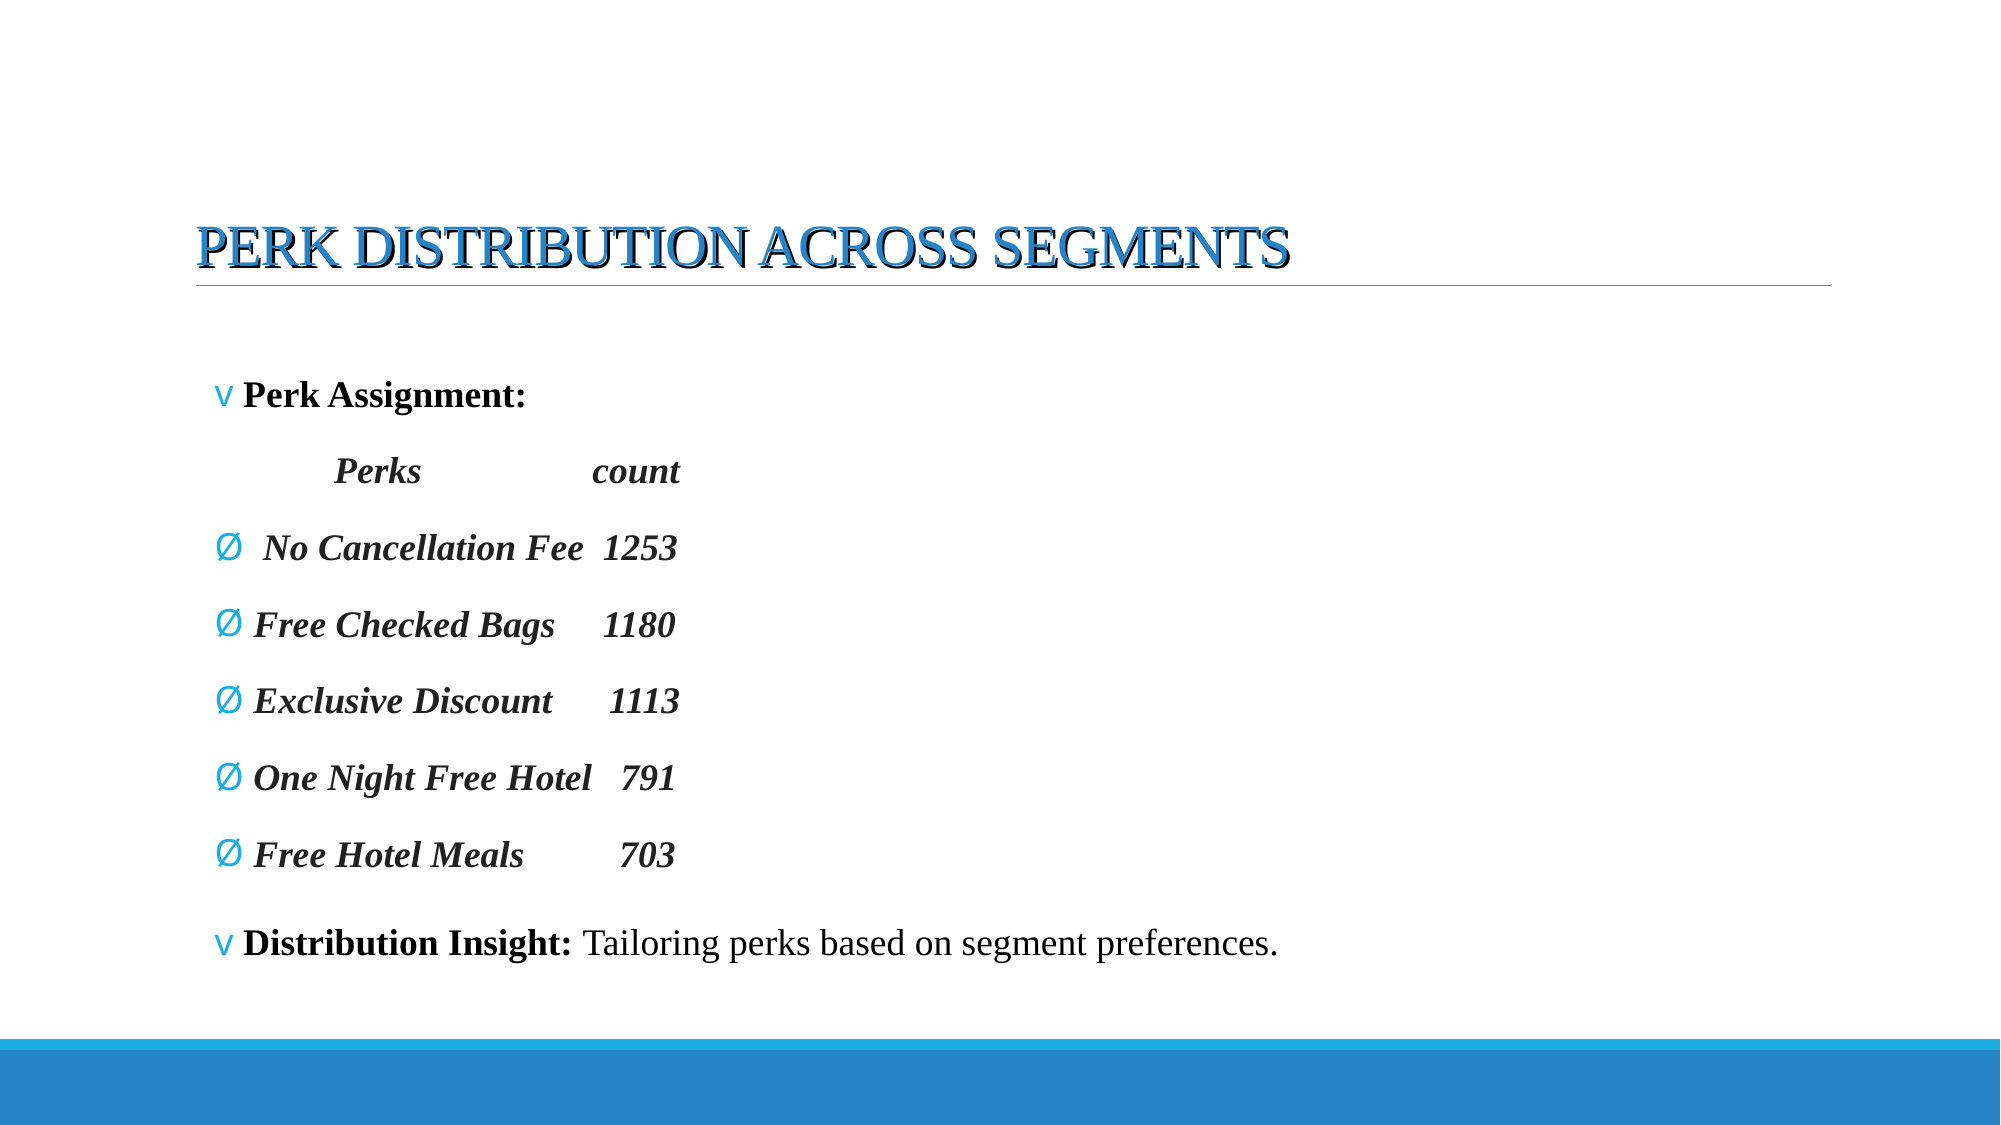

# PERK DISTRIBUTION ACROSS SEGMENTS
 Perk Assignment:
 Perks count
 No Cancellation Fee 1253
 Free Checked Bags 1180
 Exclusive Discount 1113
 One Night Free Hotel 791
 Free Hotel Meals 703
 Distribution Insight: Tailoring perks based on segment preferences.